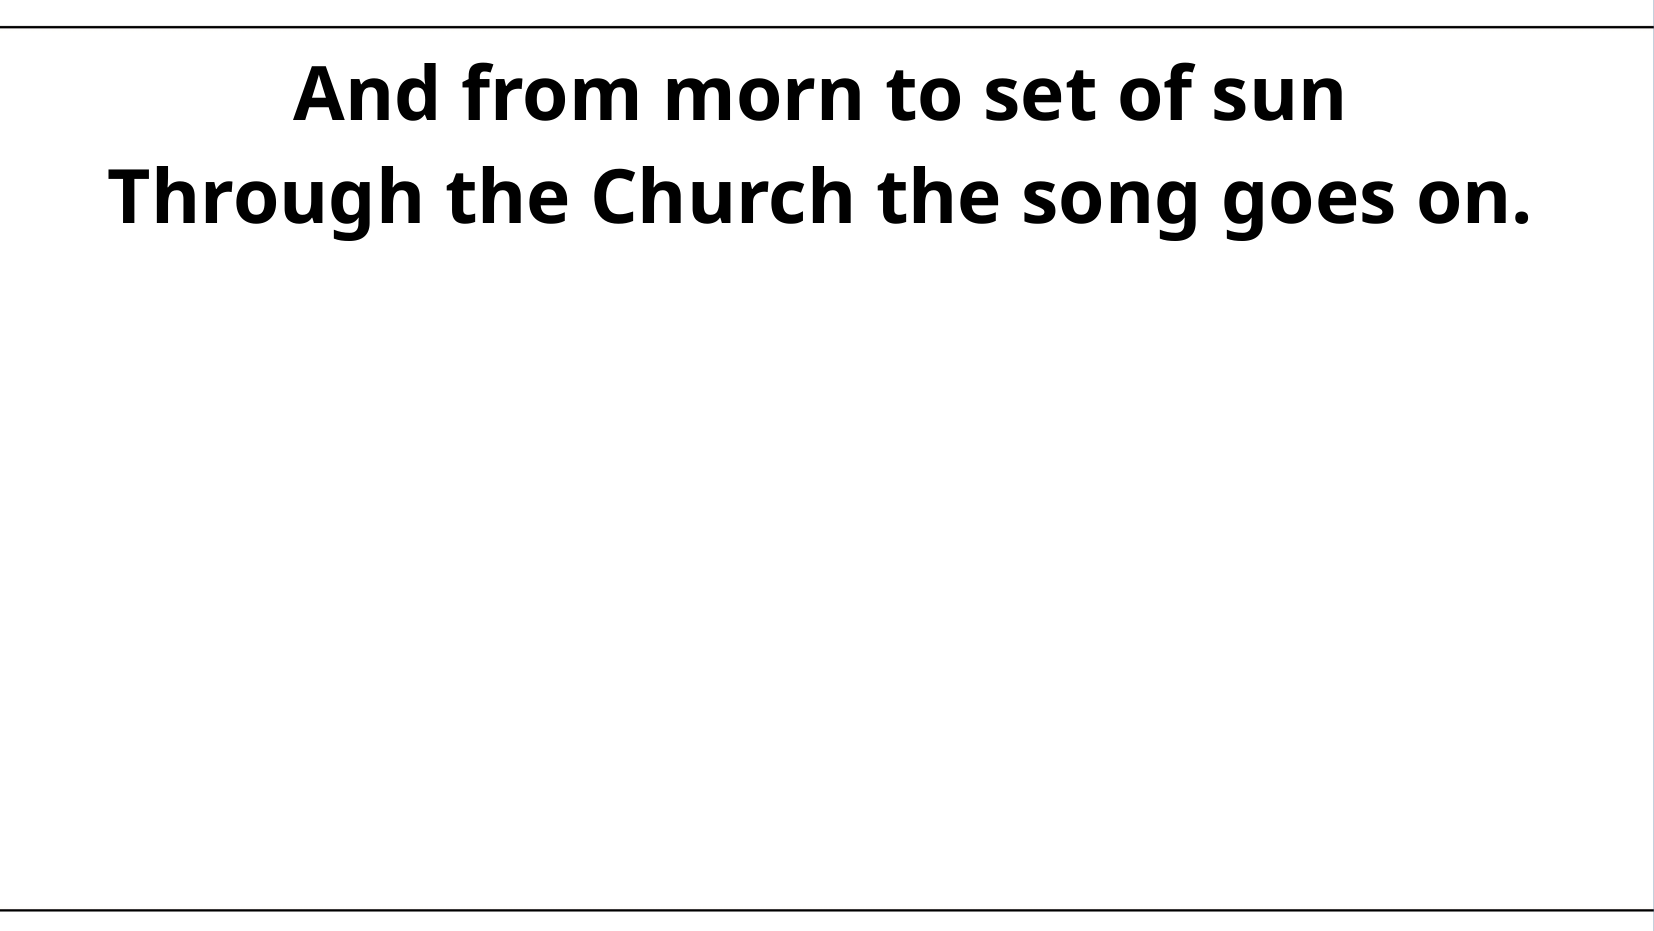

And from morn to set of sun
Through the Church the song goes on.